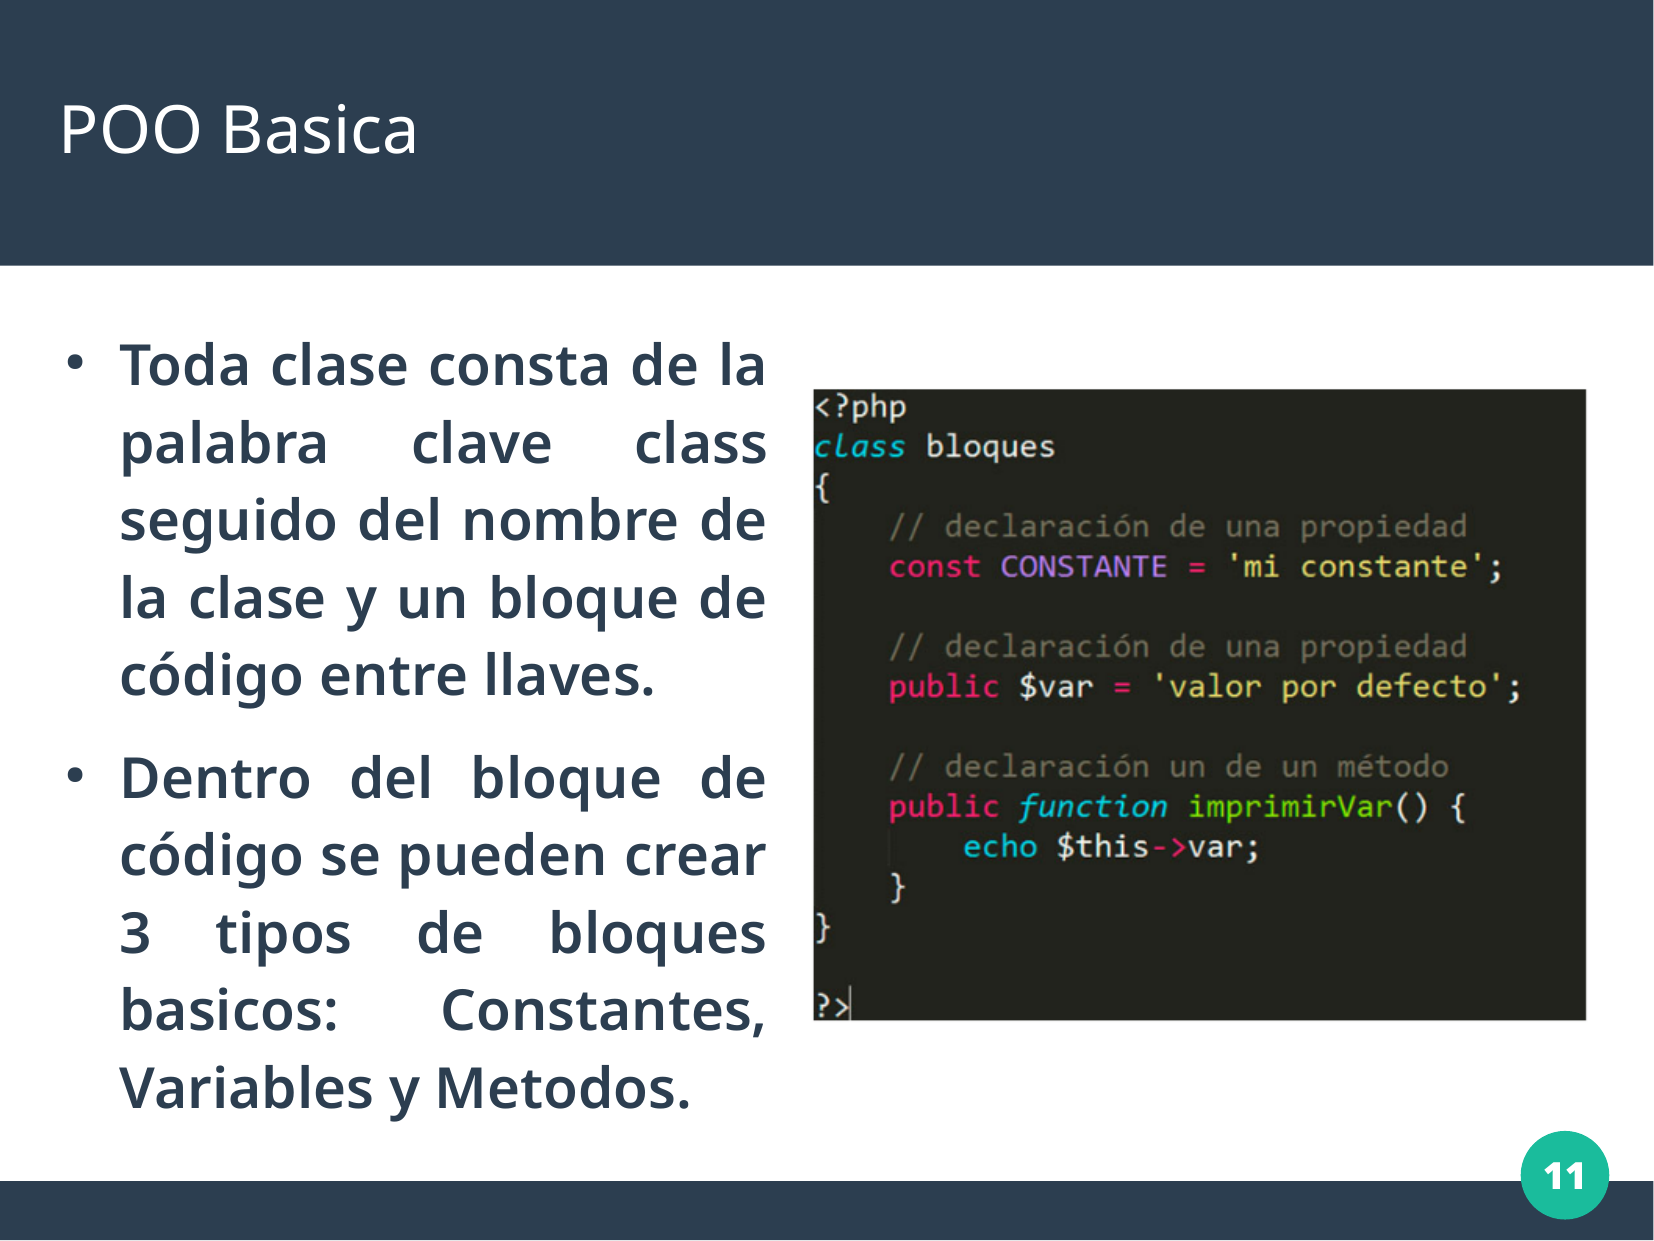

# POO Basica
Toda clase consta de la palabra clave class seguido del nombre de la clase y un bloque de código entre llaves.
Dentro del bloque de código se pueden crear 3 tipos de bloques basicos: Constantes, Variables y Metodos.
11